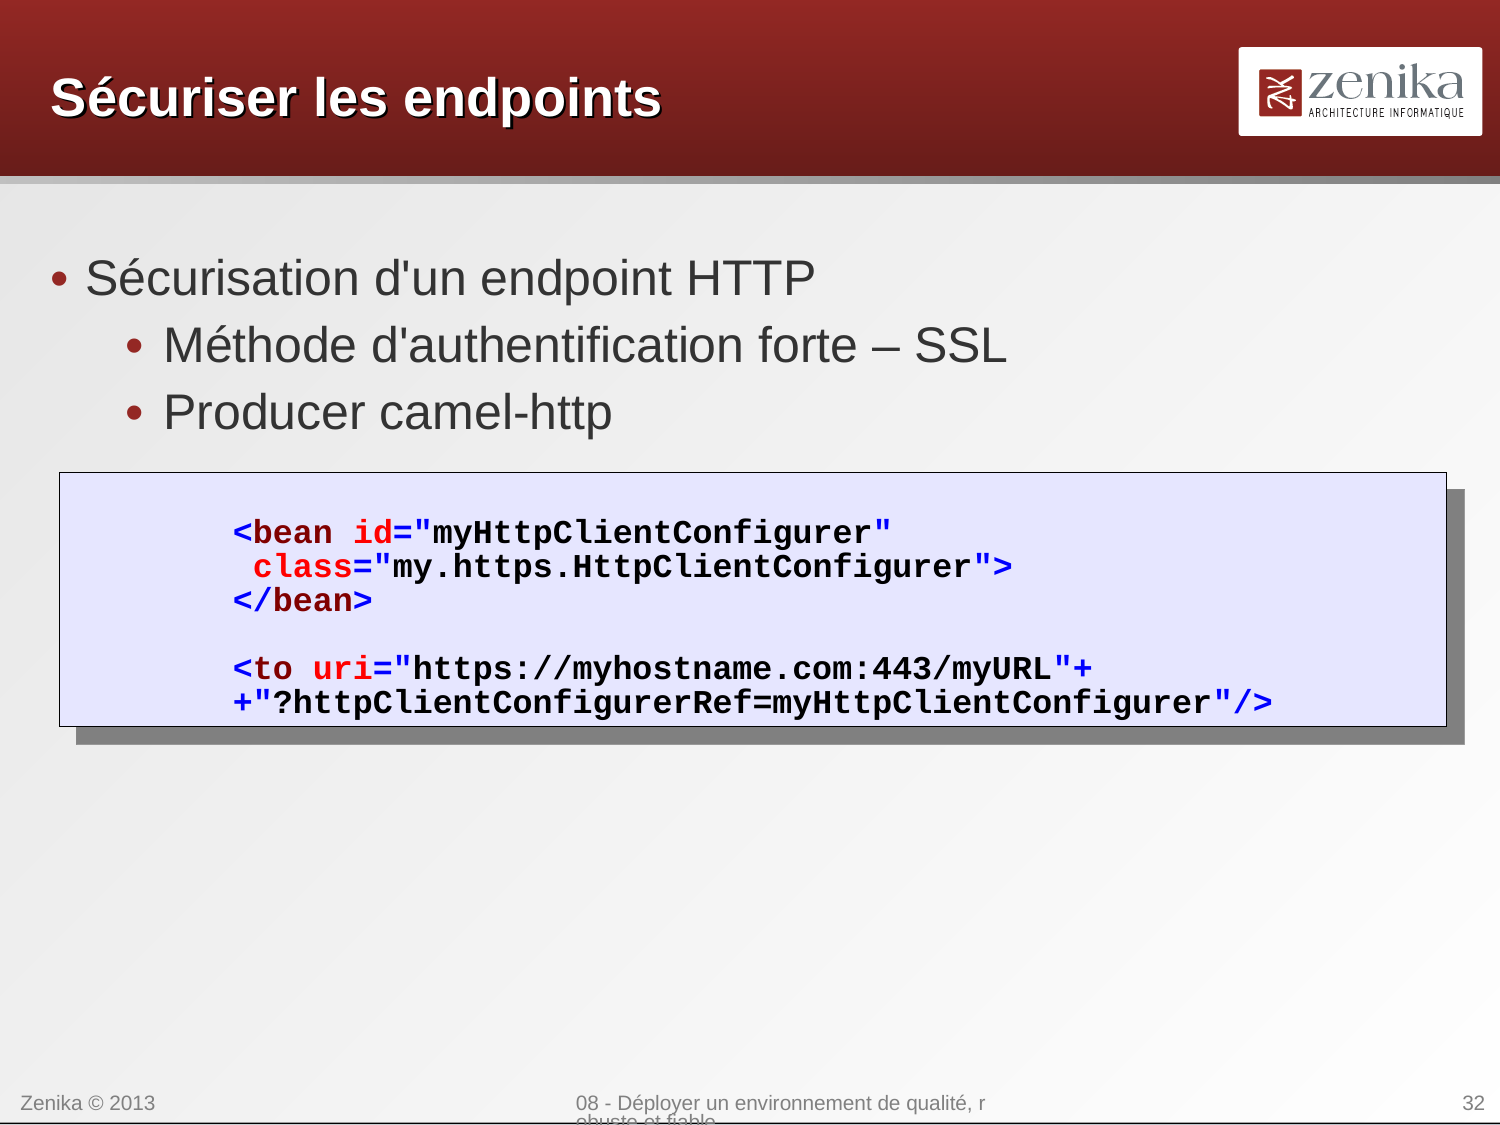

# Sécuriser les endpoints
Sécurisation d'un endpoint HTTP
Méthode d'authentification forte – SSL
Producer camel-http
<bean id="myHttpClientConfigurer"
 class="my.https.HttpClientConfigurer">
</bean>
<to uri="https://myhostname.com:443/myURL"+
+"?httpClientConfigurerRef=myHttpClientConfigurer"/>